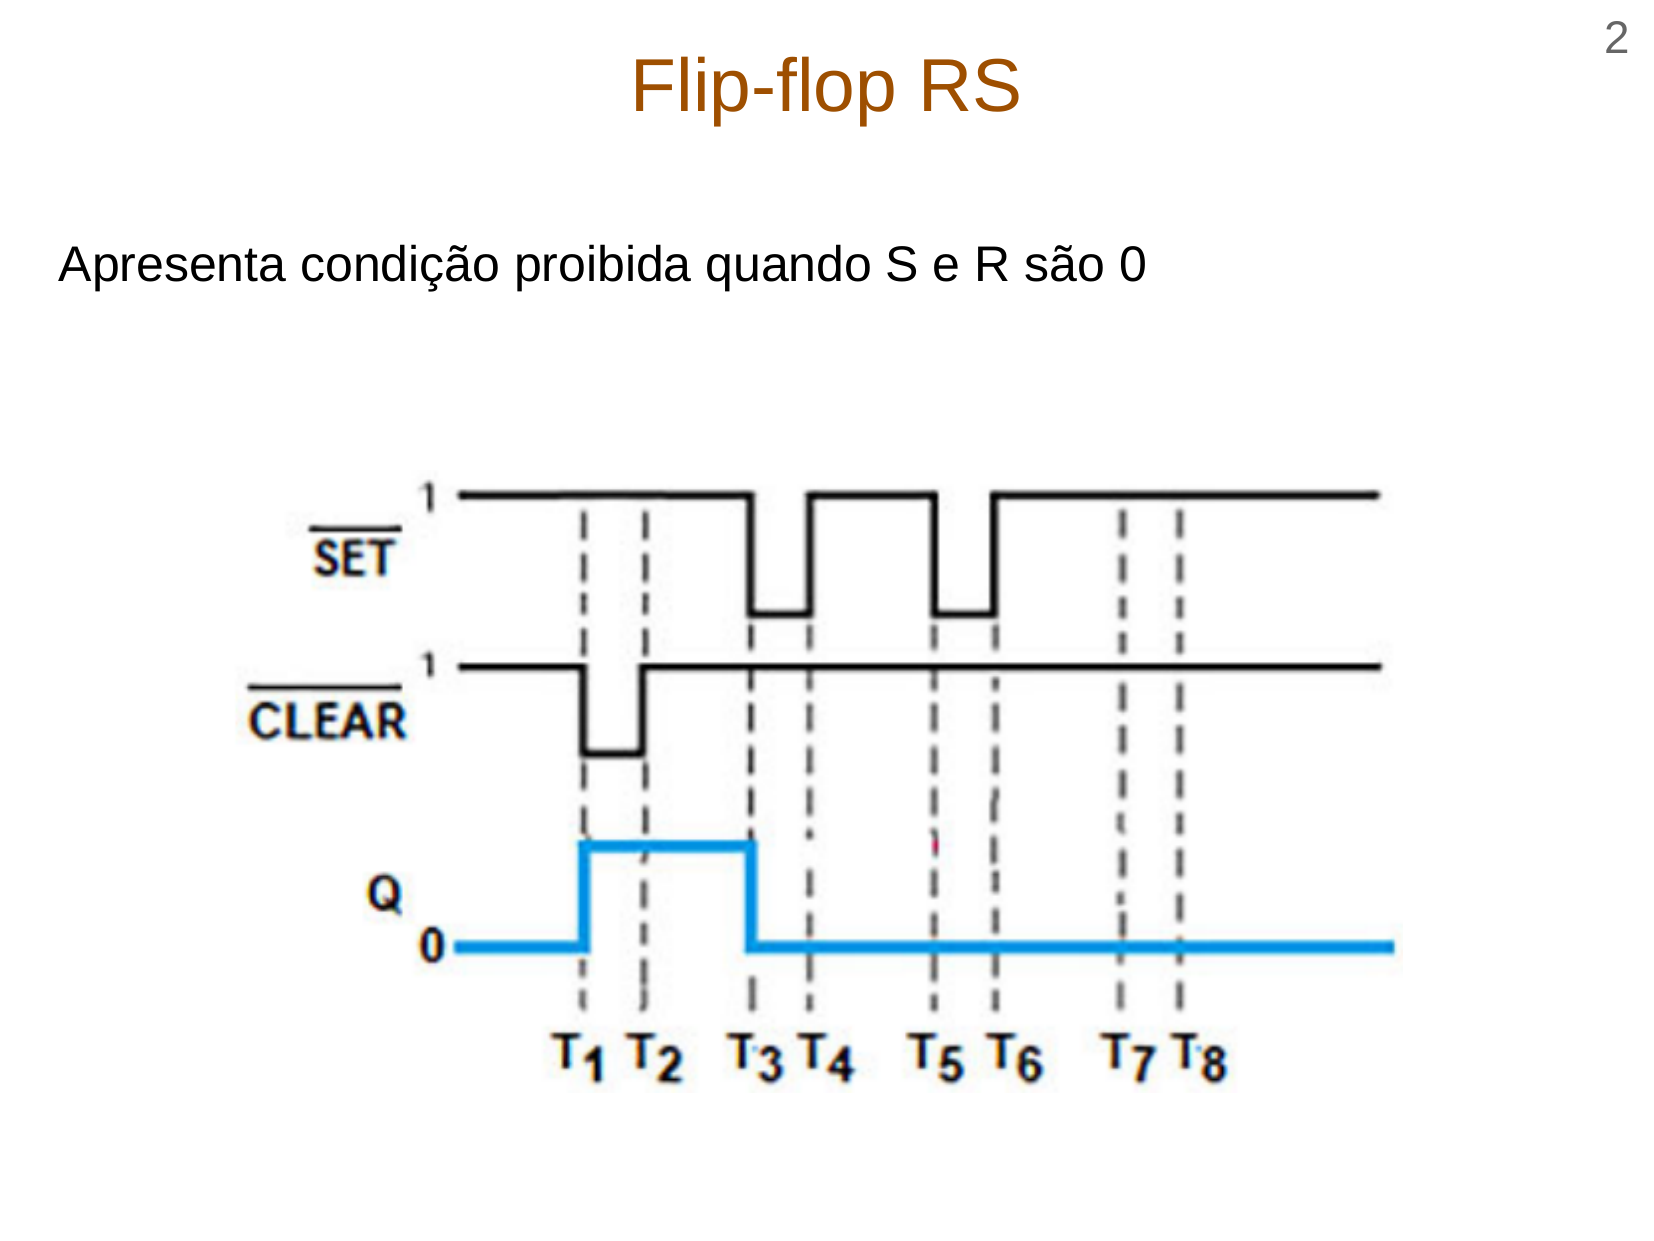

2
# Flip-flop RS
Apresenta condição proibida quando S e R são 0